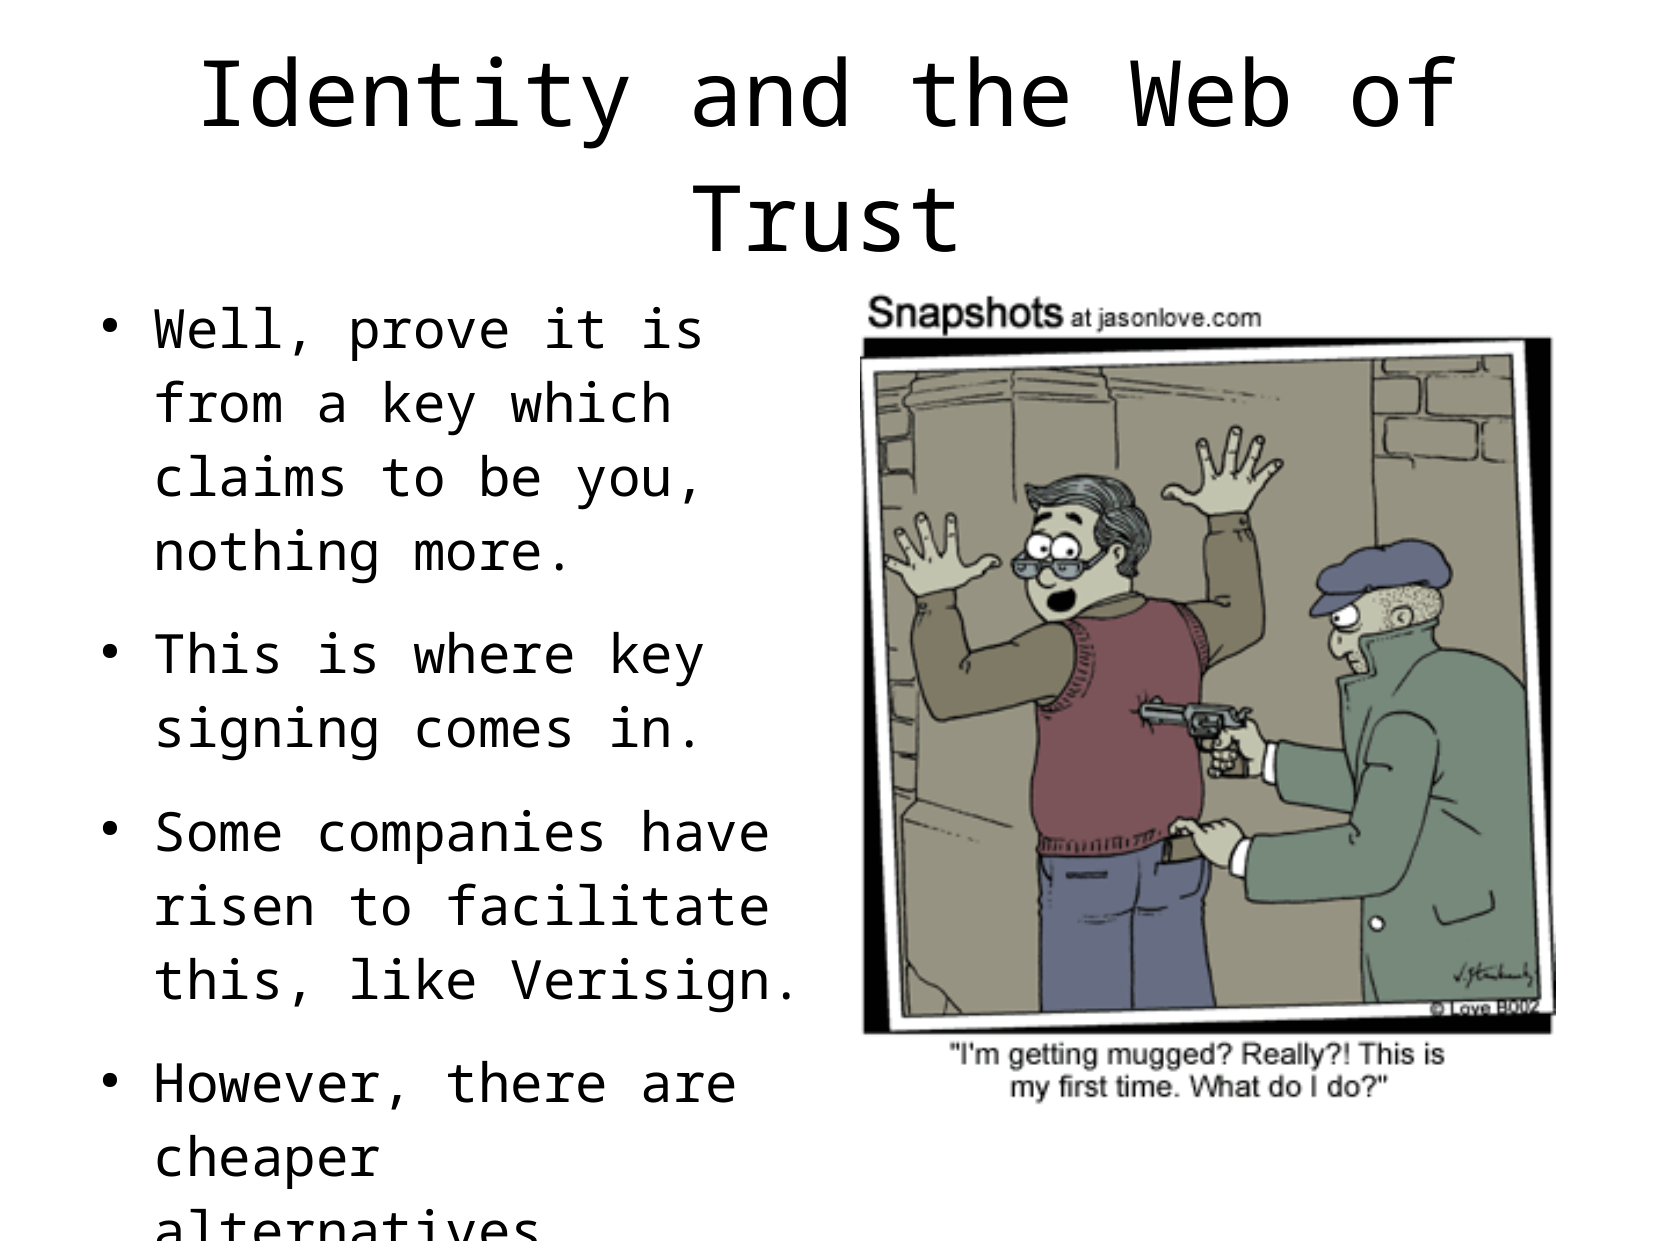

# Identity and the Web of Trust
Well, prove it is from a key which claims to be you, nothing more.
This is where key signing comes in.
Some companies have risen to facilitate this, like Verisign.
However, there are cheaper alternatives.